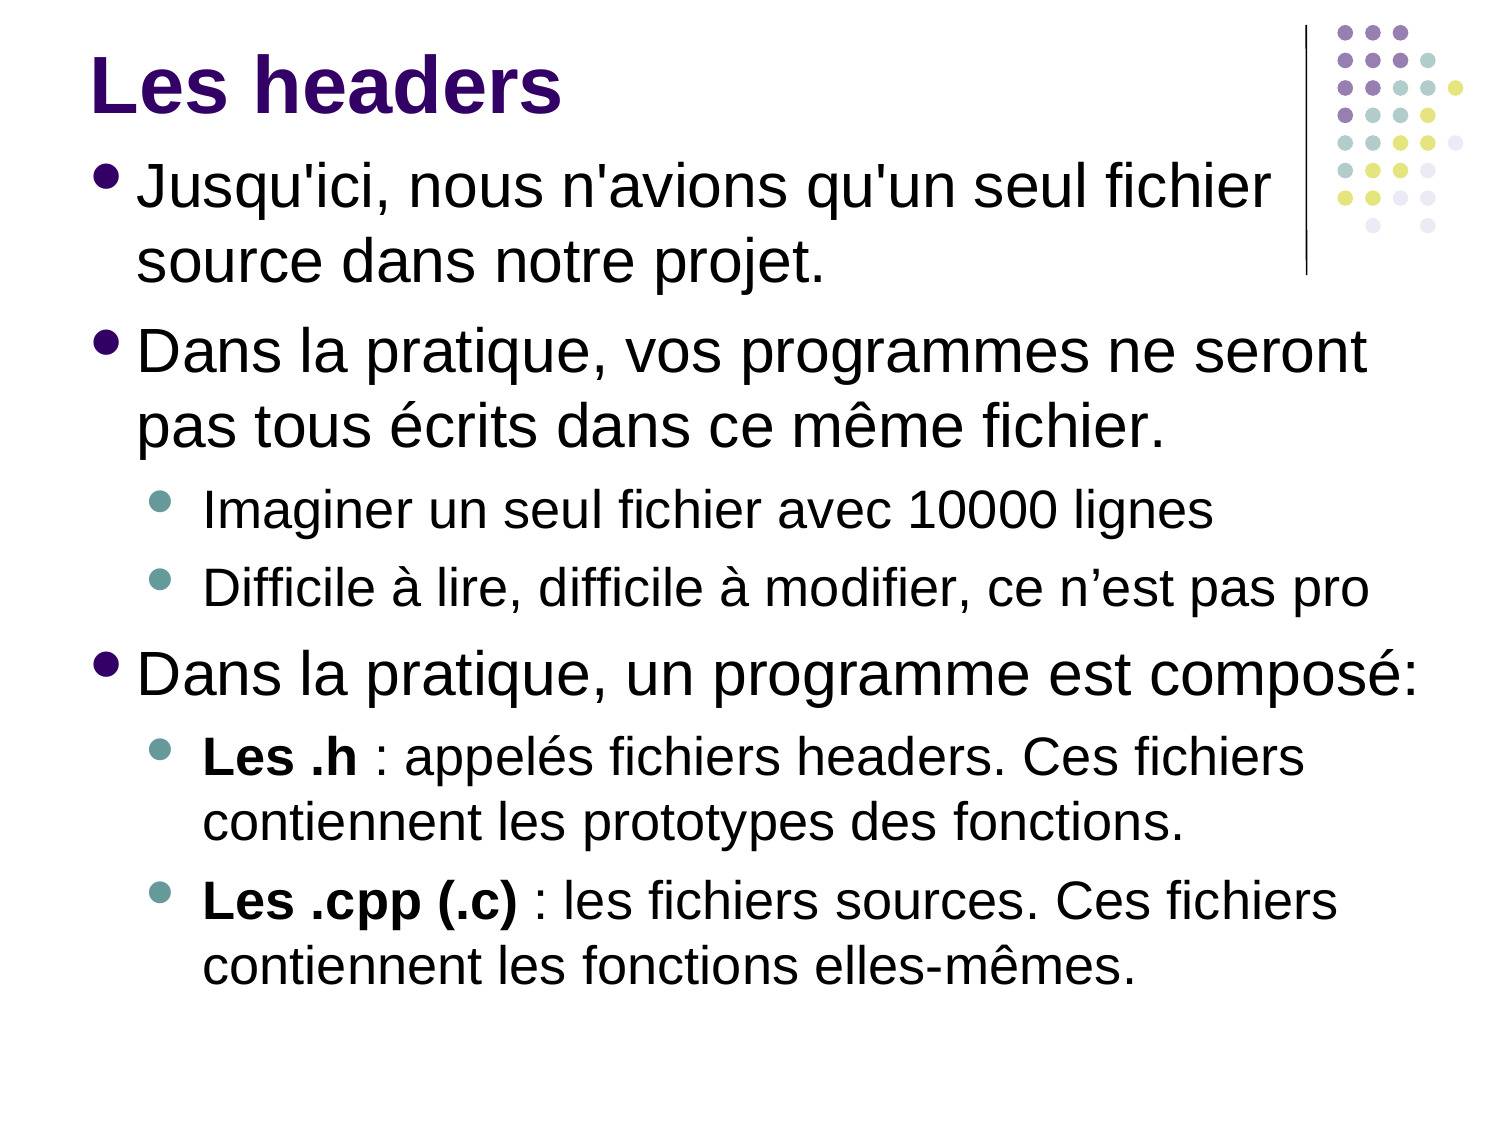

# Les headers
Jusqu'ici, nous n'avions qu'un seul fichier source dans notre projet.
Dans la pratique, vos programmes ne seront pas tous écrits dans ce même fichier.
Imaginer un seul fichier avec 10000 lignes
Difficile à lire, difficile à modifier, ce n’est pas pro
Dans la pratique, un programme est composé:
Les .h : appelés fichiers headers. Ces fichiers contiennent les prototypes des fonctions.
Les .cpp (.c) : les fichiers sources. Ces fichiers contiennent les fonctions elles-mêmes.